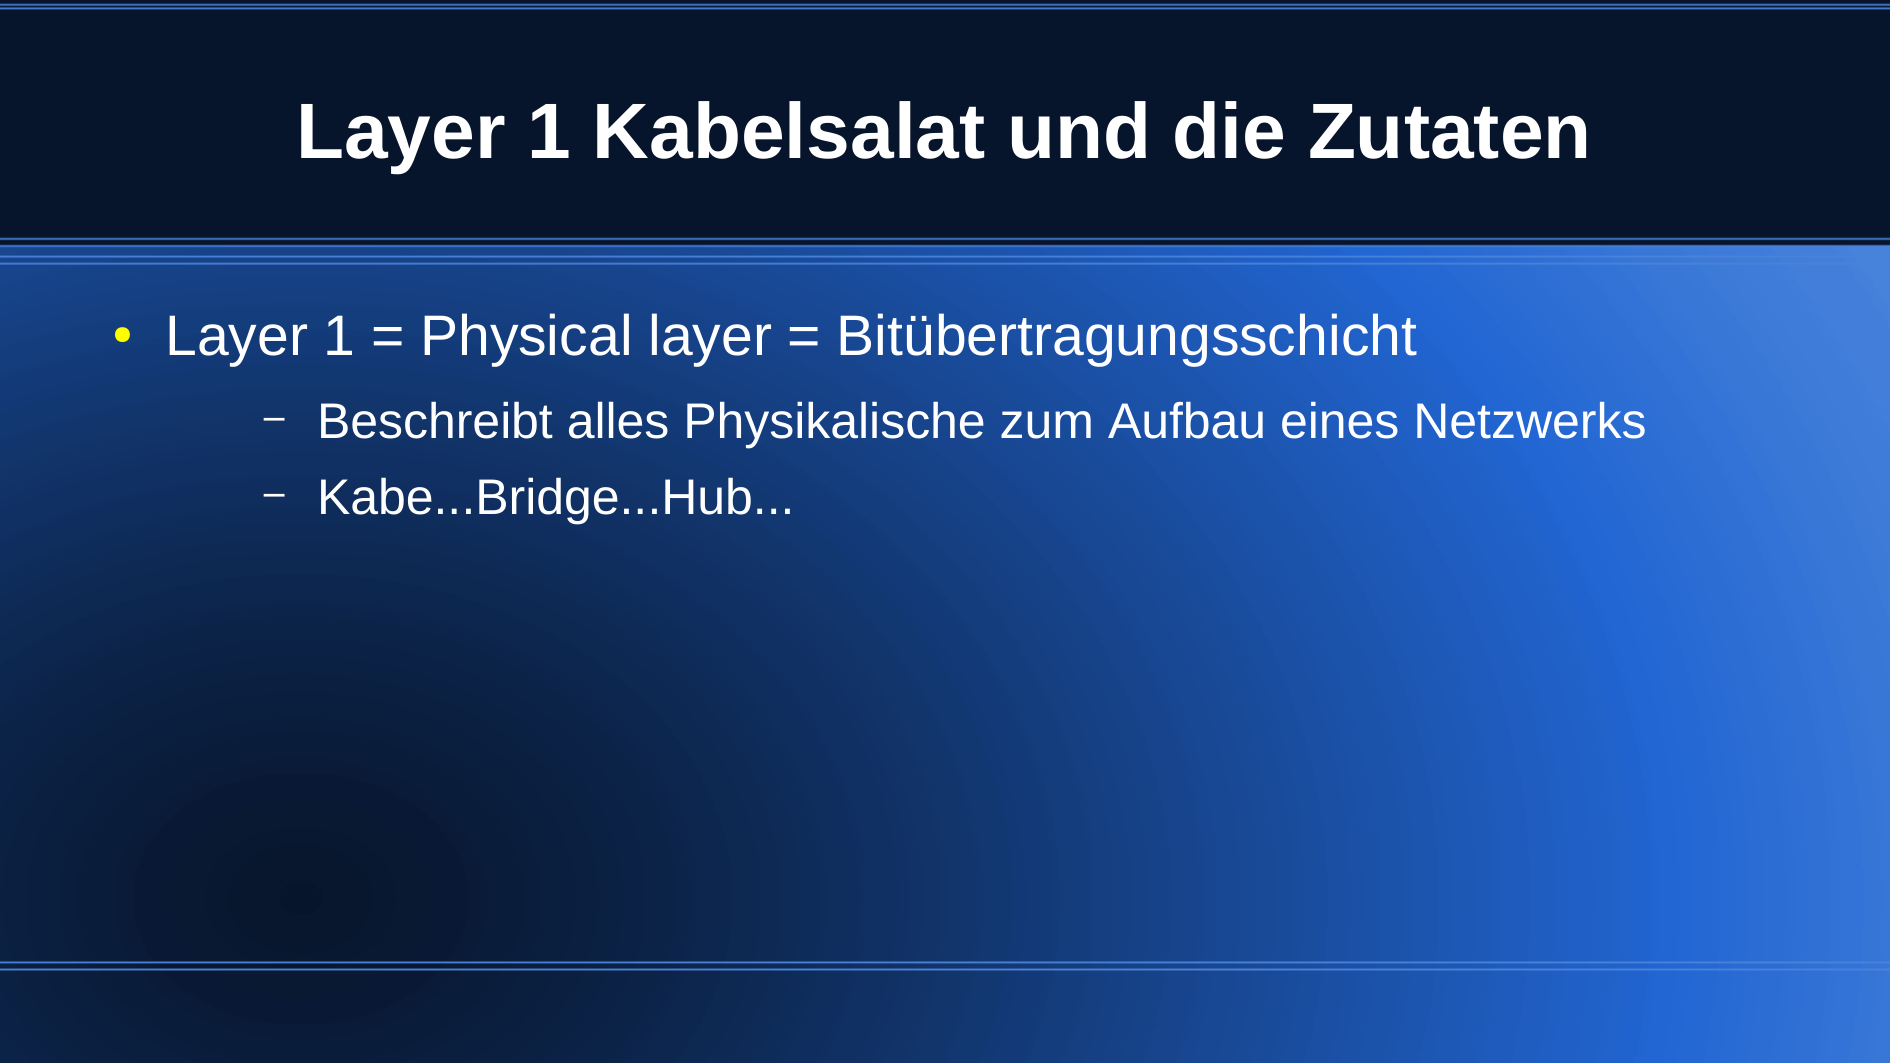

# Layer 1 Kabelsalat und die Zutaten
Layer 1 = Physical layer = Bitübertragungsschicht
Beschreibt alles Physikalische zum Aufbau eines Netzwerks
Kabe...Bridge...Hub...